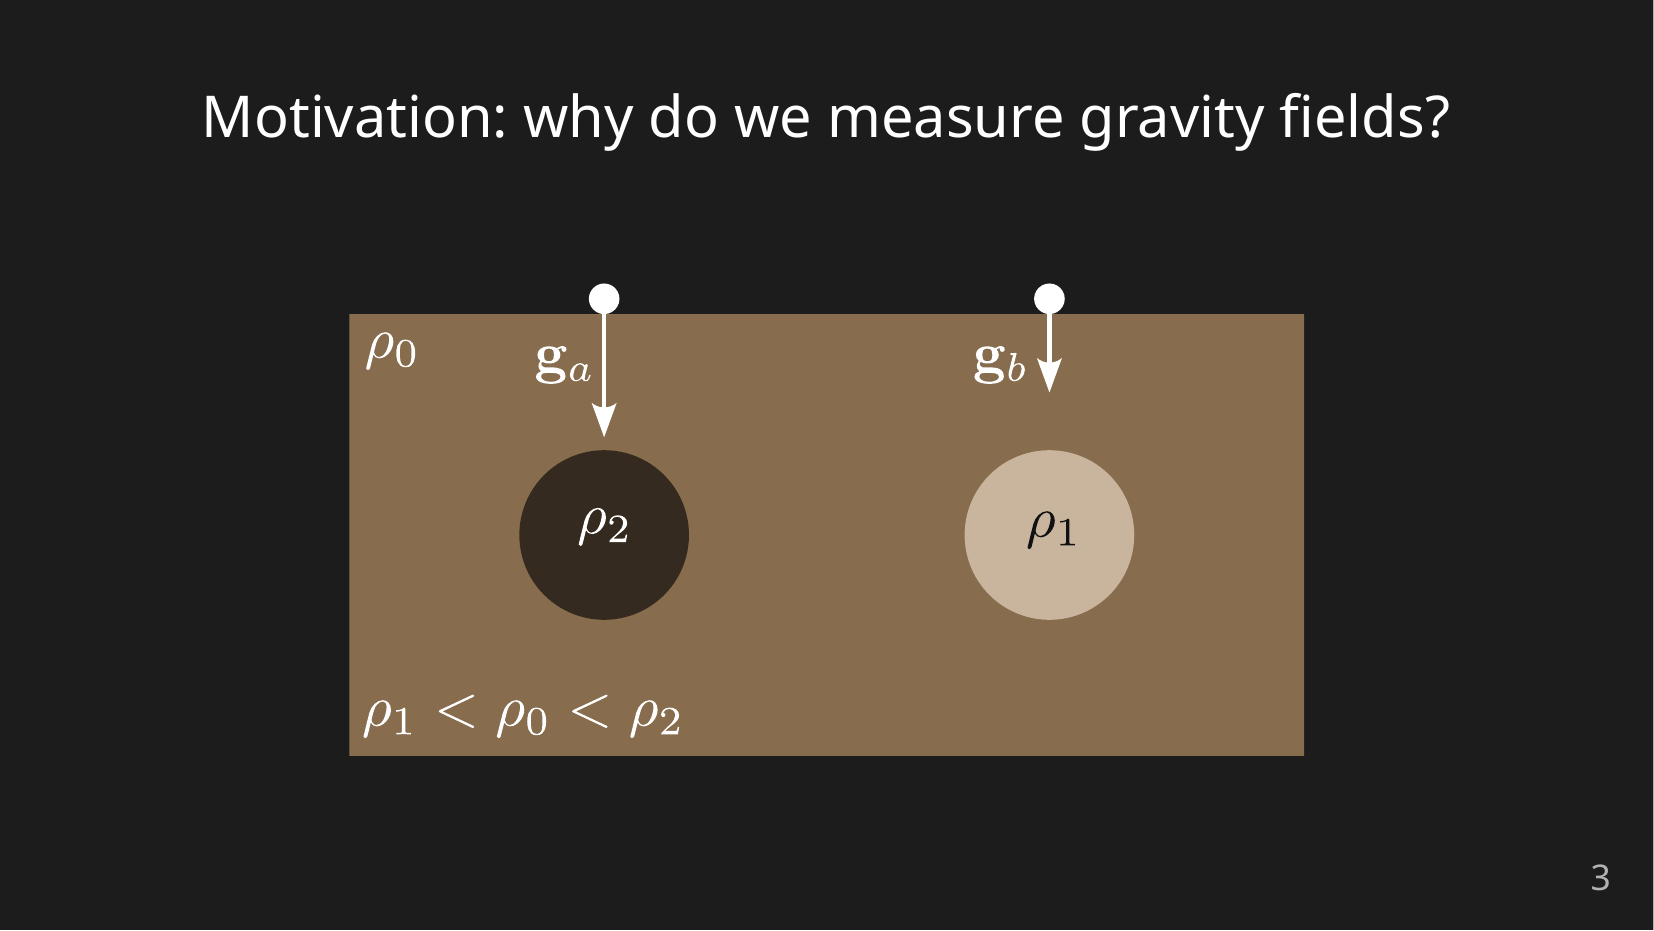

# Motivation: why do we measure gravity fields?
3